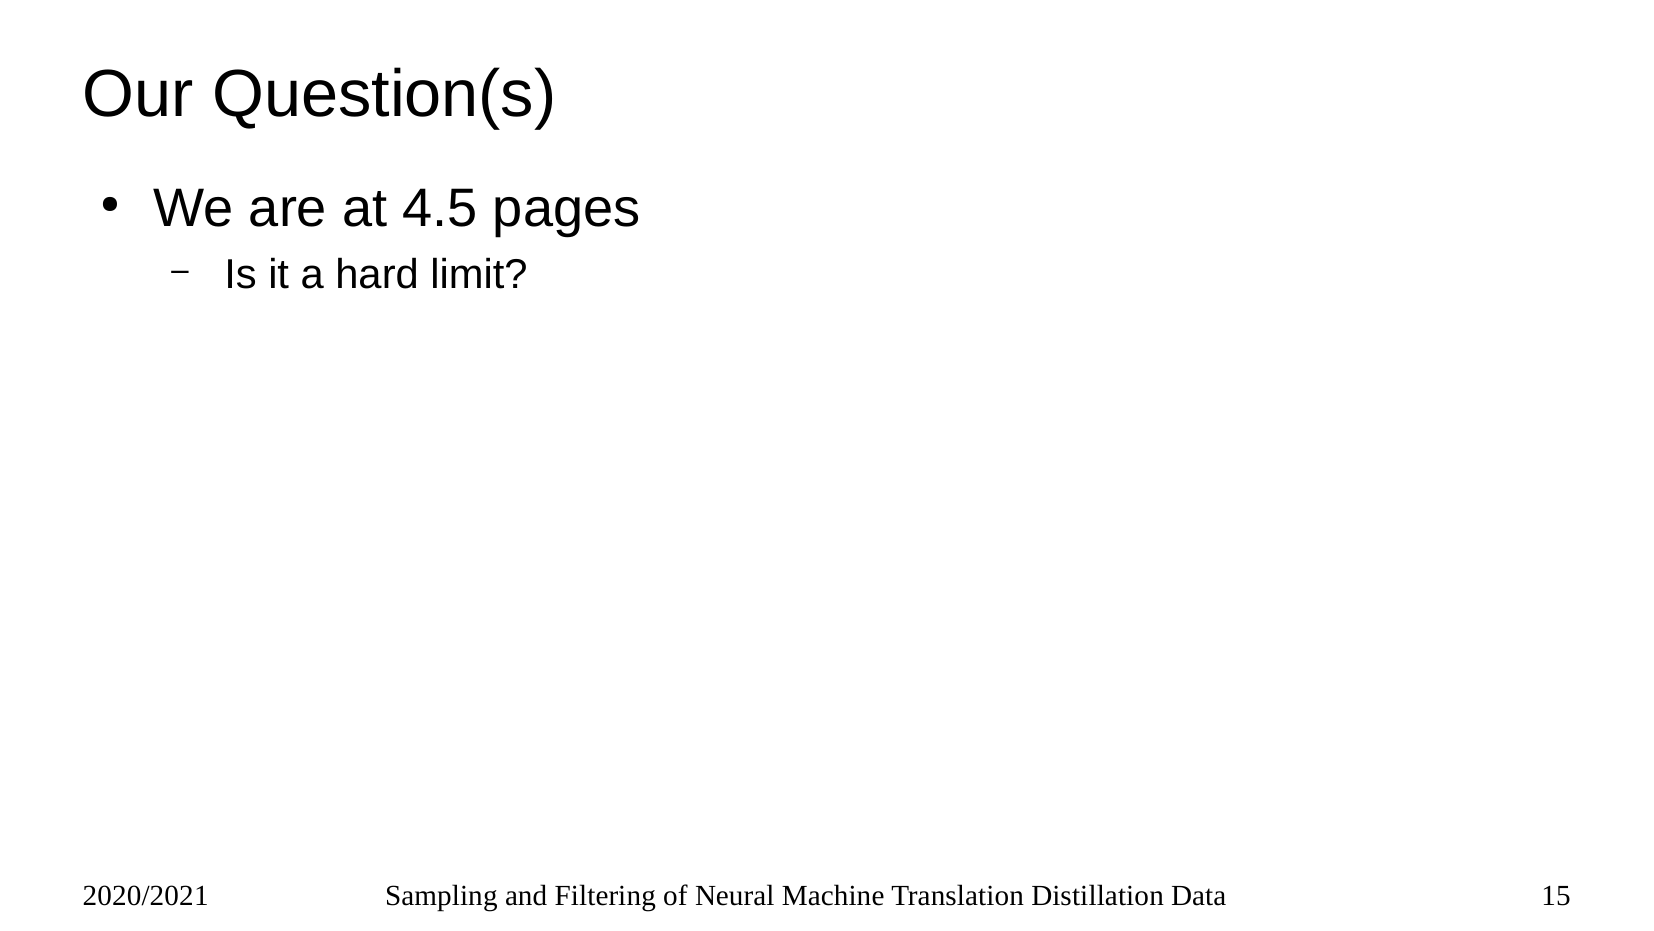

# Our Question(s)
We are at 4.5 pages
Is it a hard limit?
2020/2021
Sampling and Filtering of Neural Machine Translation Distillation Data
15